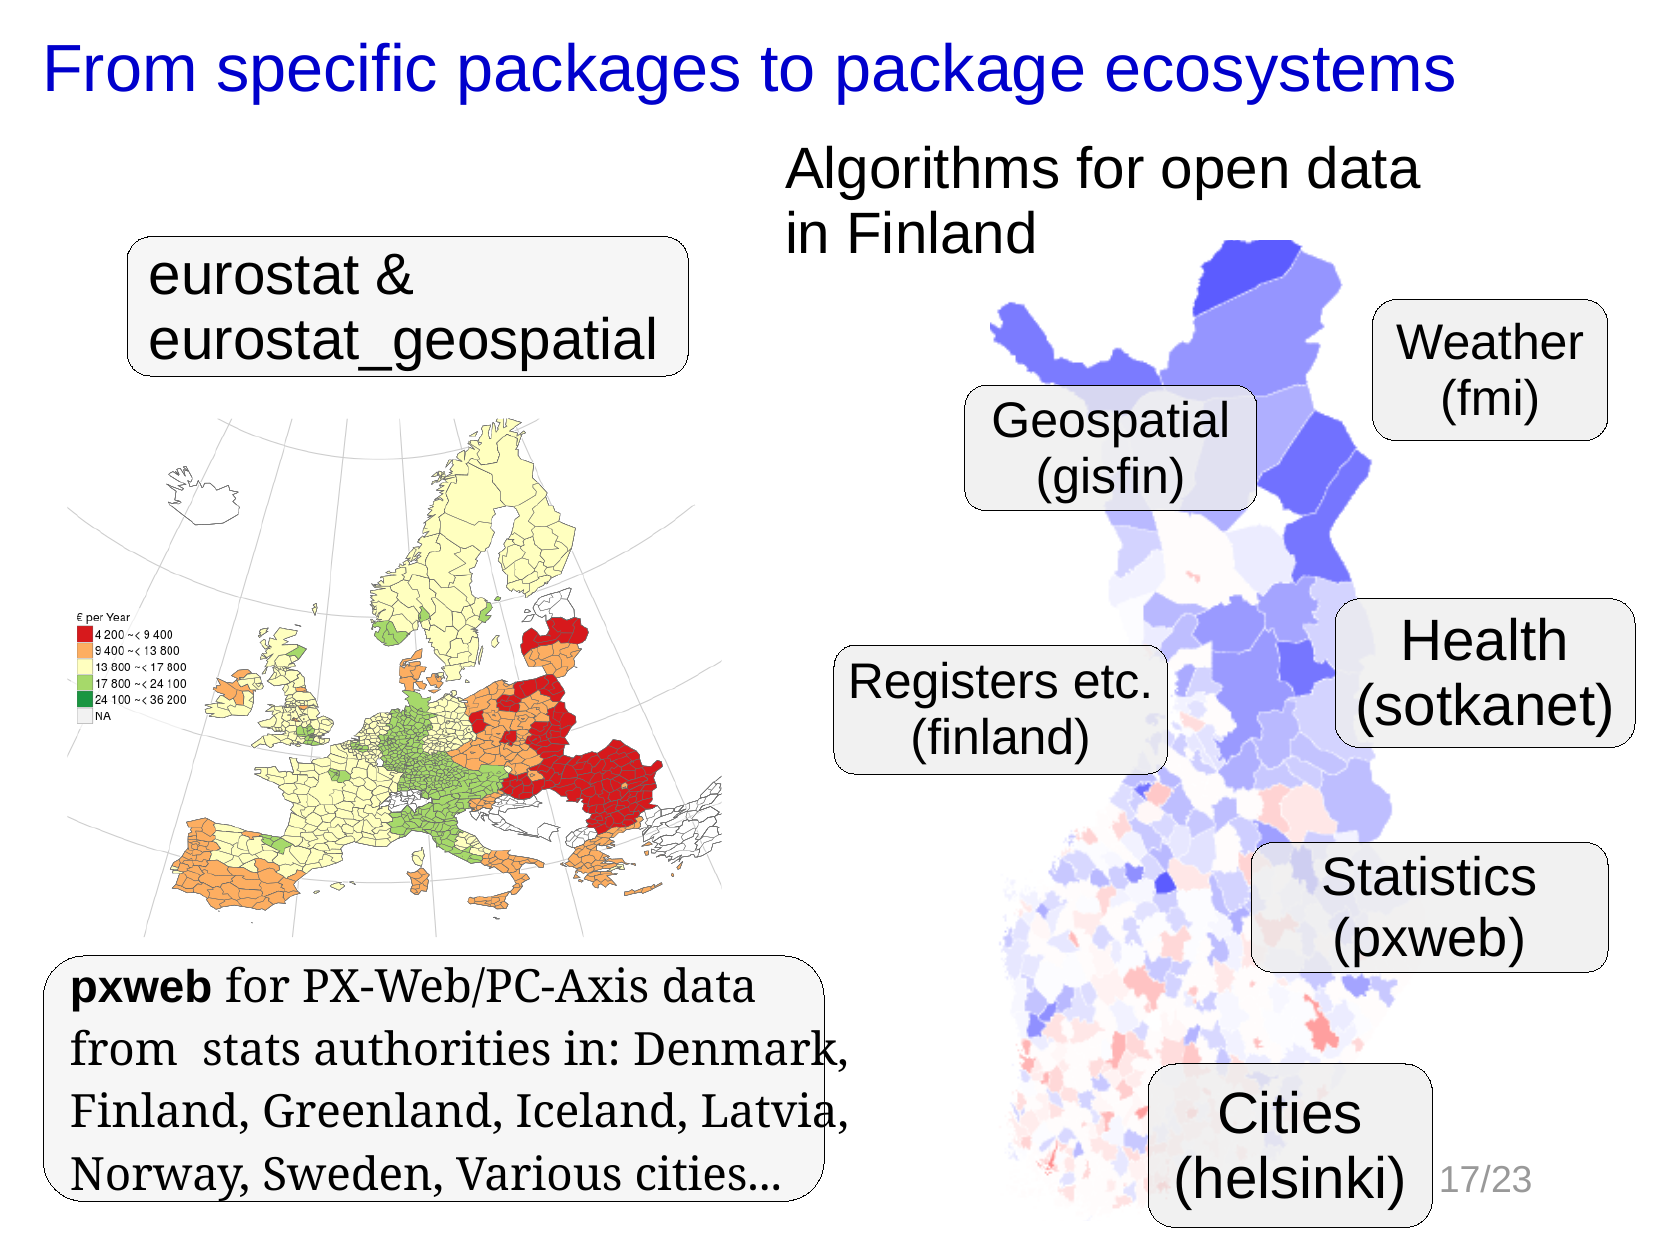

# From specific packages to package ecosystems
Algorithms for open data
in Finland
eurostat &
eurostat_geospatial
Weather
(fmi)
Geospatial
(gisfin)
Health
(sotkanet)
Registers etc.
(finland)
Statistics
(pxweb)
pxweb for PX-Web/PC-Axis data
from stats authorities in: Denmark,
Finland, Greenland, Iceland, Latvia,
Norway, Sweden, Various cities...
Cities
(helsinki)